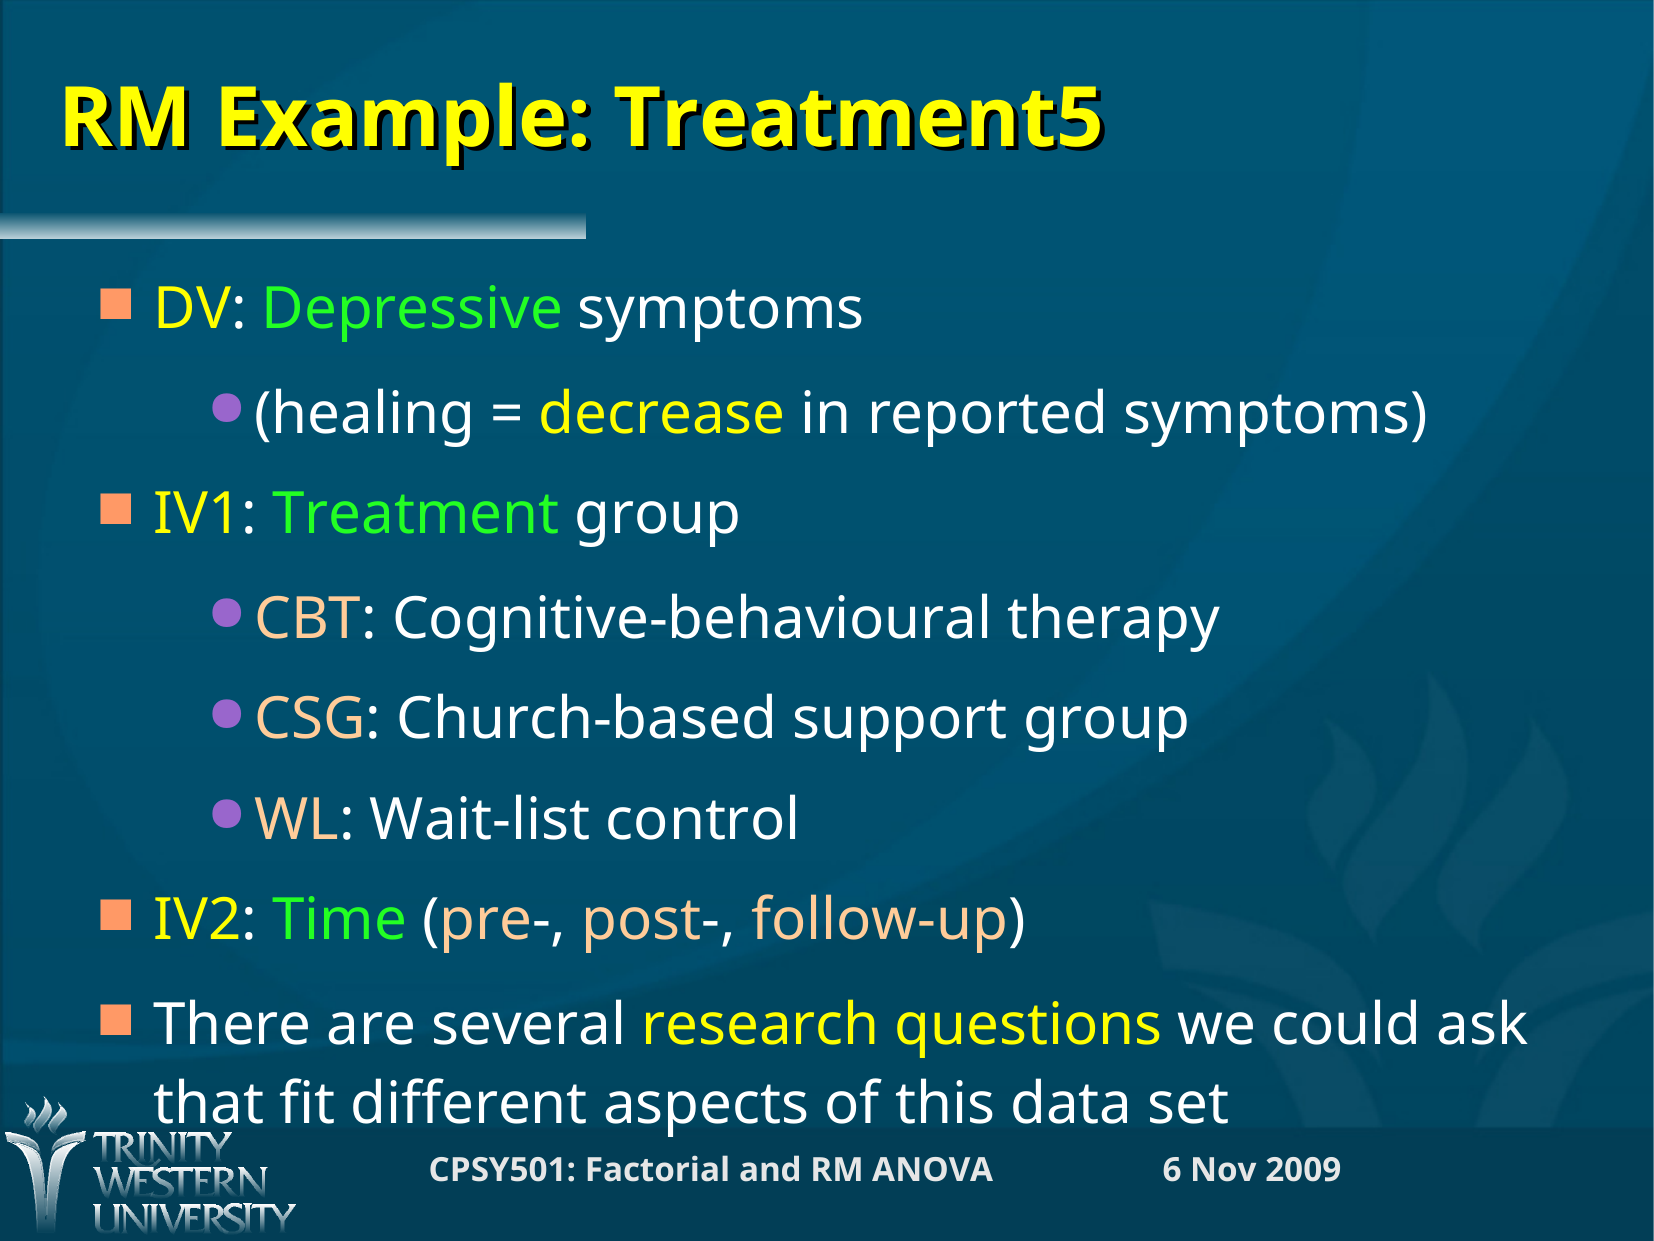

# RM Example: Treatment5
DV: Depressive symptoms
(healing = decrease in reported symptoms)
IV1: Treatment group
CBT: Cognitive-behavioural therapy
CSG: Church-based support group
WL: Wait-list control
IV2: Time (pre-, post-, follow-up)
There are several research questions we could ask that fit different aspects of this data set
CPSY501: Factorial and RM ANOVA
6 Nov 2009